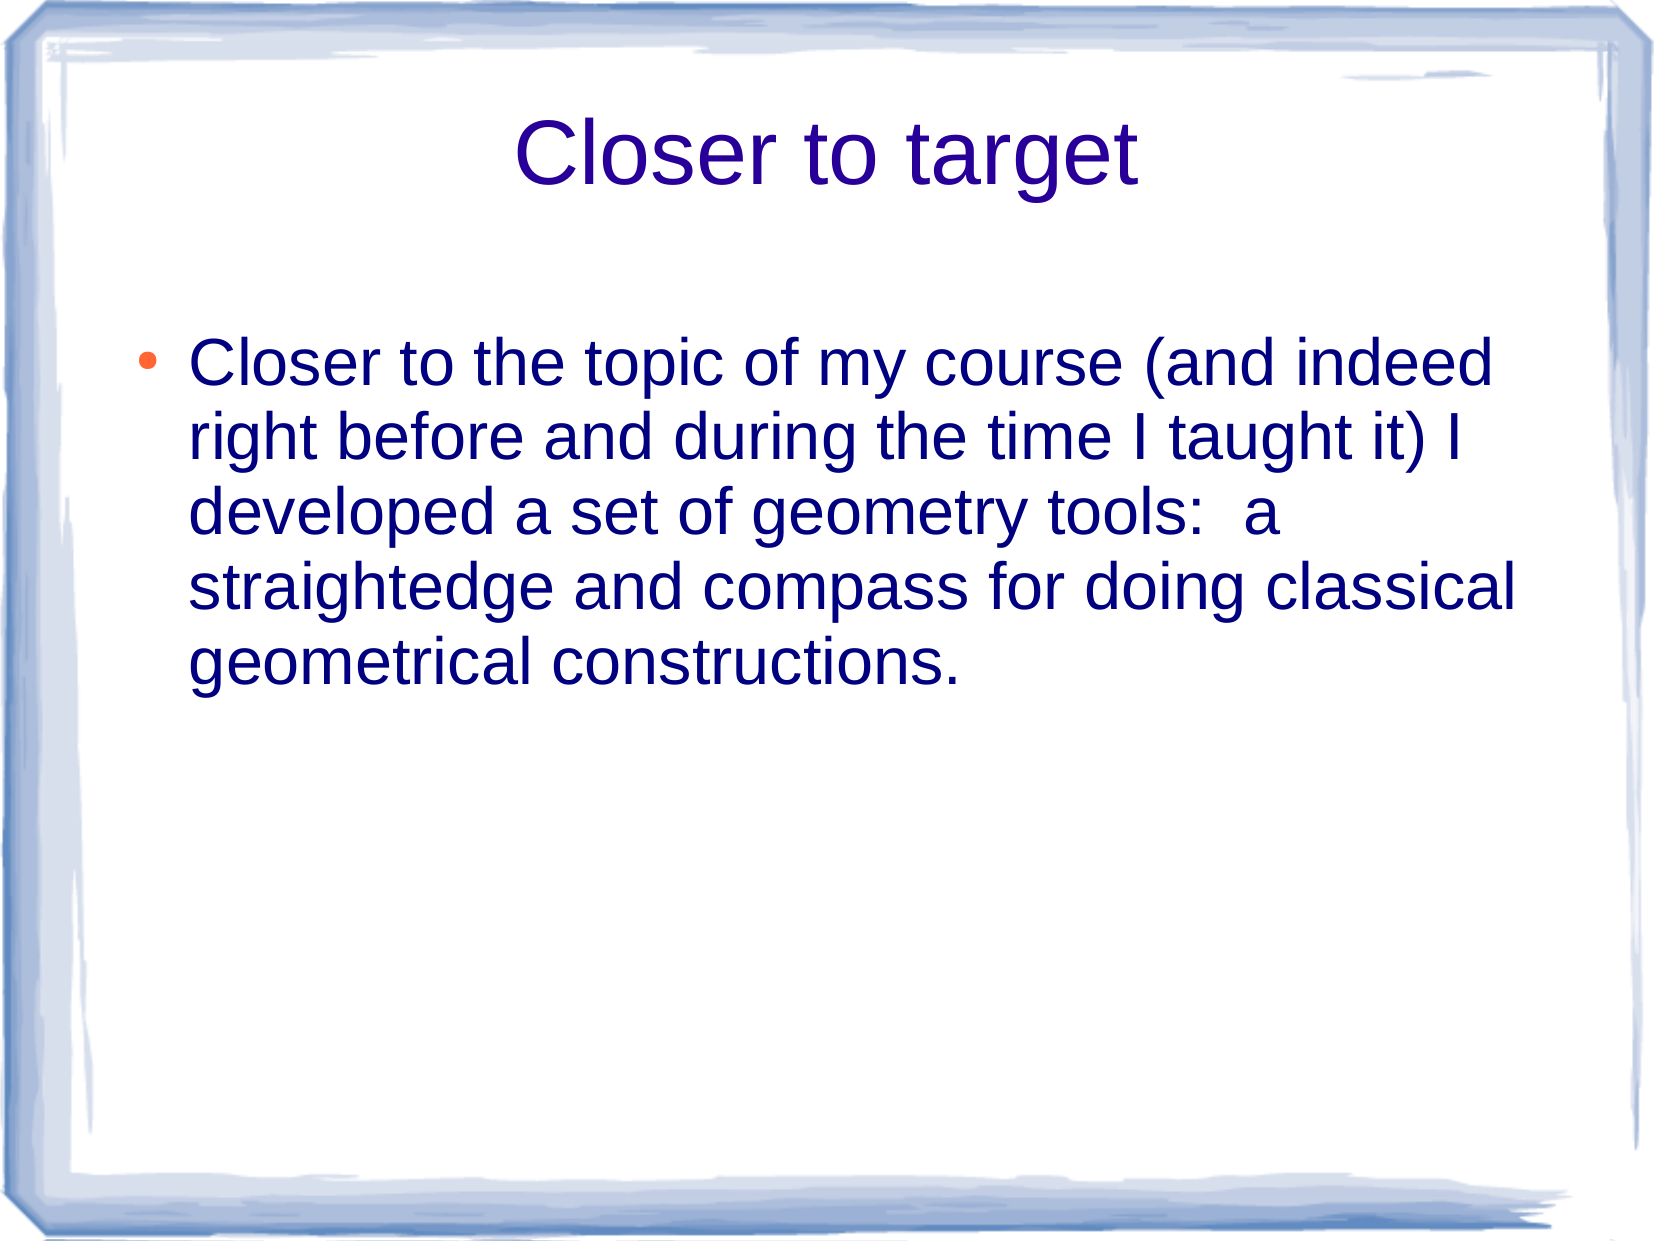

# Closer to target
Closer to the topic of my course (and indeed right before and during the time I taught it) I developed a set of geometry tools: a straightedge and compass for doing classical geometrical constructions.